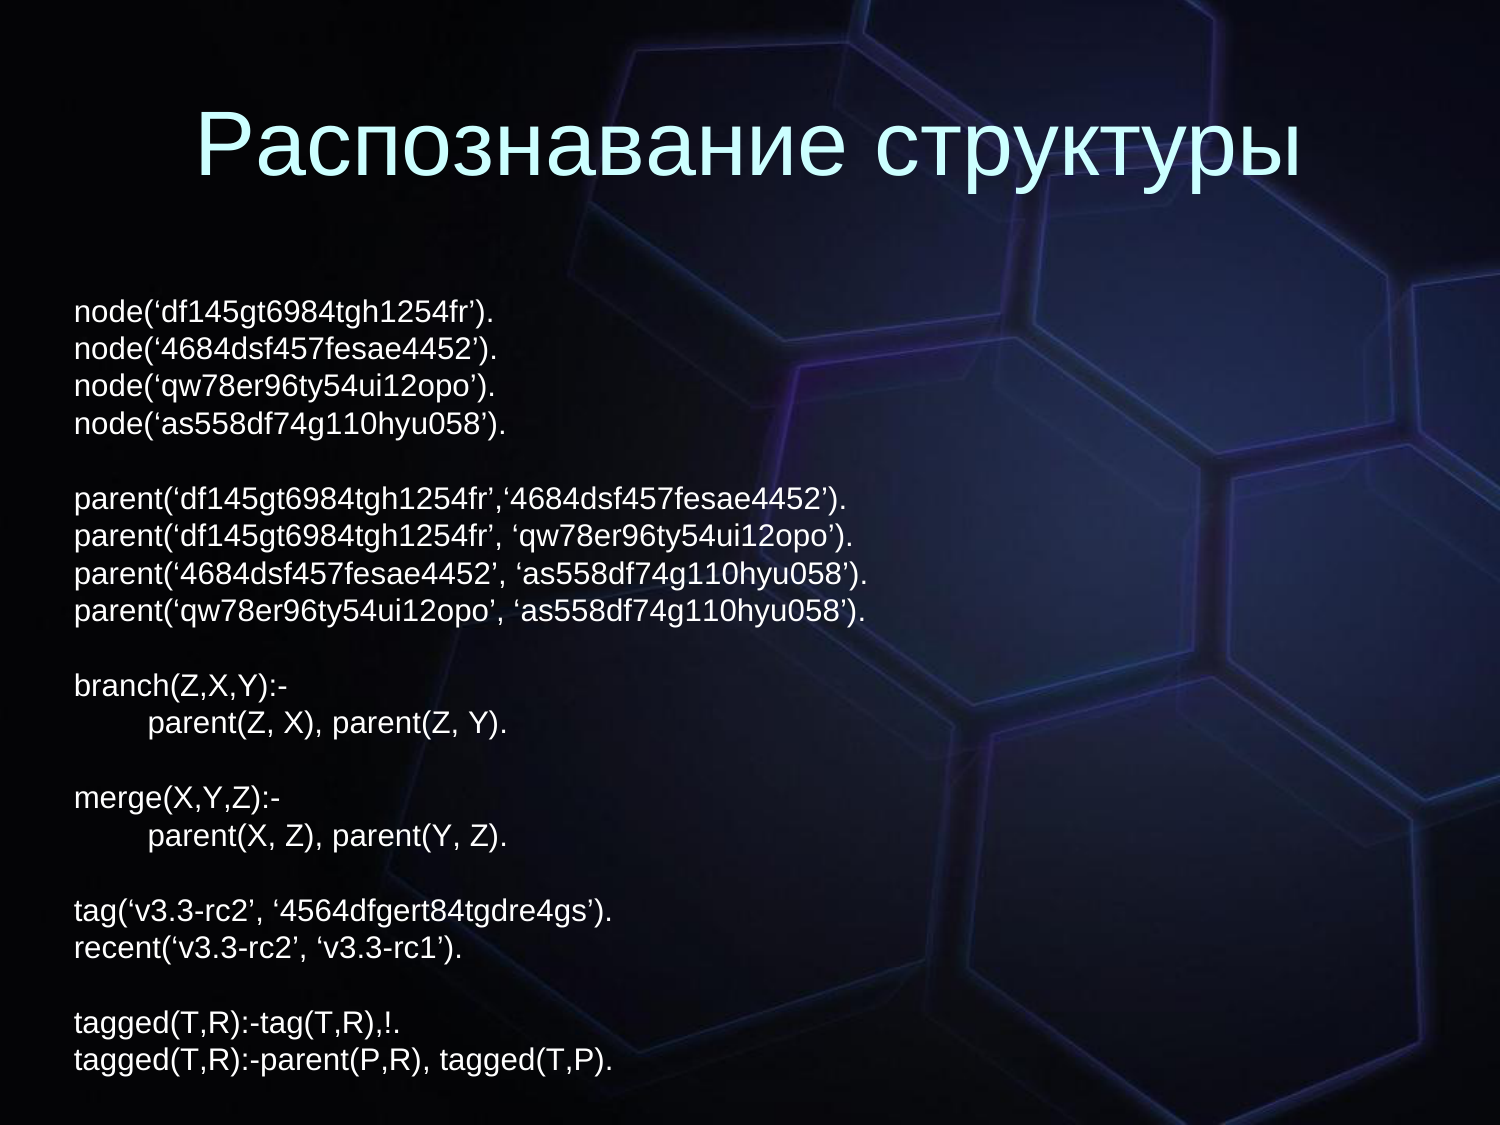

# Распознавание структуры
node(‘df145gt6984tgh1254fr’).
node(‘4684dsf457fesae4452’).
node(‘qw78er96ty54ui12opo’).
node(‘as558df74g110hyu058’).
parent(‘df145gt6984tgh1254fr’,‘4684dsf457fesae4452’).
parent(‘df145gt6984tgh1254fr’, ‘qw78er96ty54ui12opo’).
parent(‘4684dsf457fesae4452’, ‘as558df74g110hyu058’).
parent(‘qw78er96ty54ui12opo’, ‘as558df74g110hyu058’).
branch(Z,X,Y):-
	parent(Z, X), parent(Z, Y).
merge(X,Y,Z):-
	parent(X, Z), parent(Y, Z).
tag(‘v3.3-rc2’, ‘4564dfgert84tgdre4gs’).
recent(‘v3.3-rc2’, ‘v3.3-rc1’).
tagged(T,R):-tag(T,R),!.
tagged(T,R):-parent(P,R), tagged(T,P).